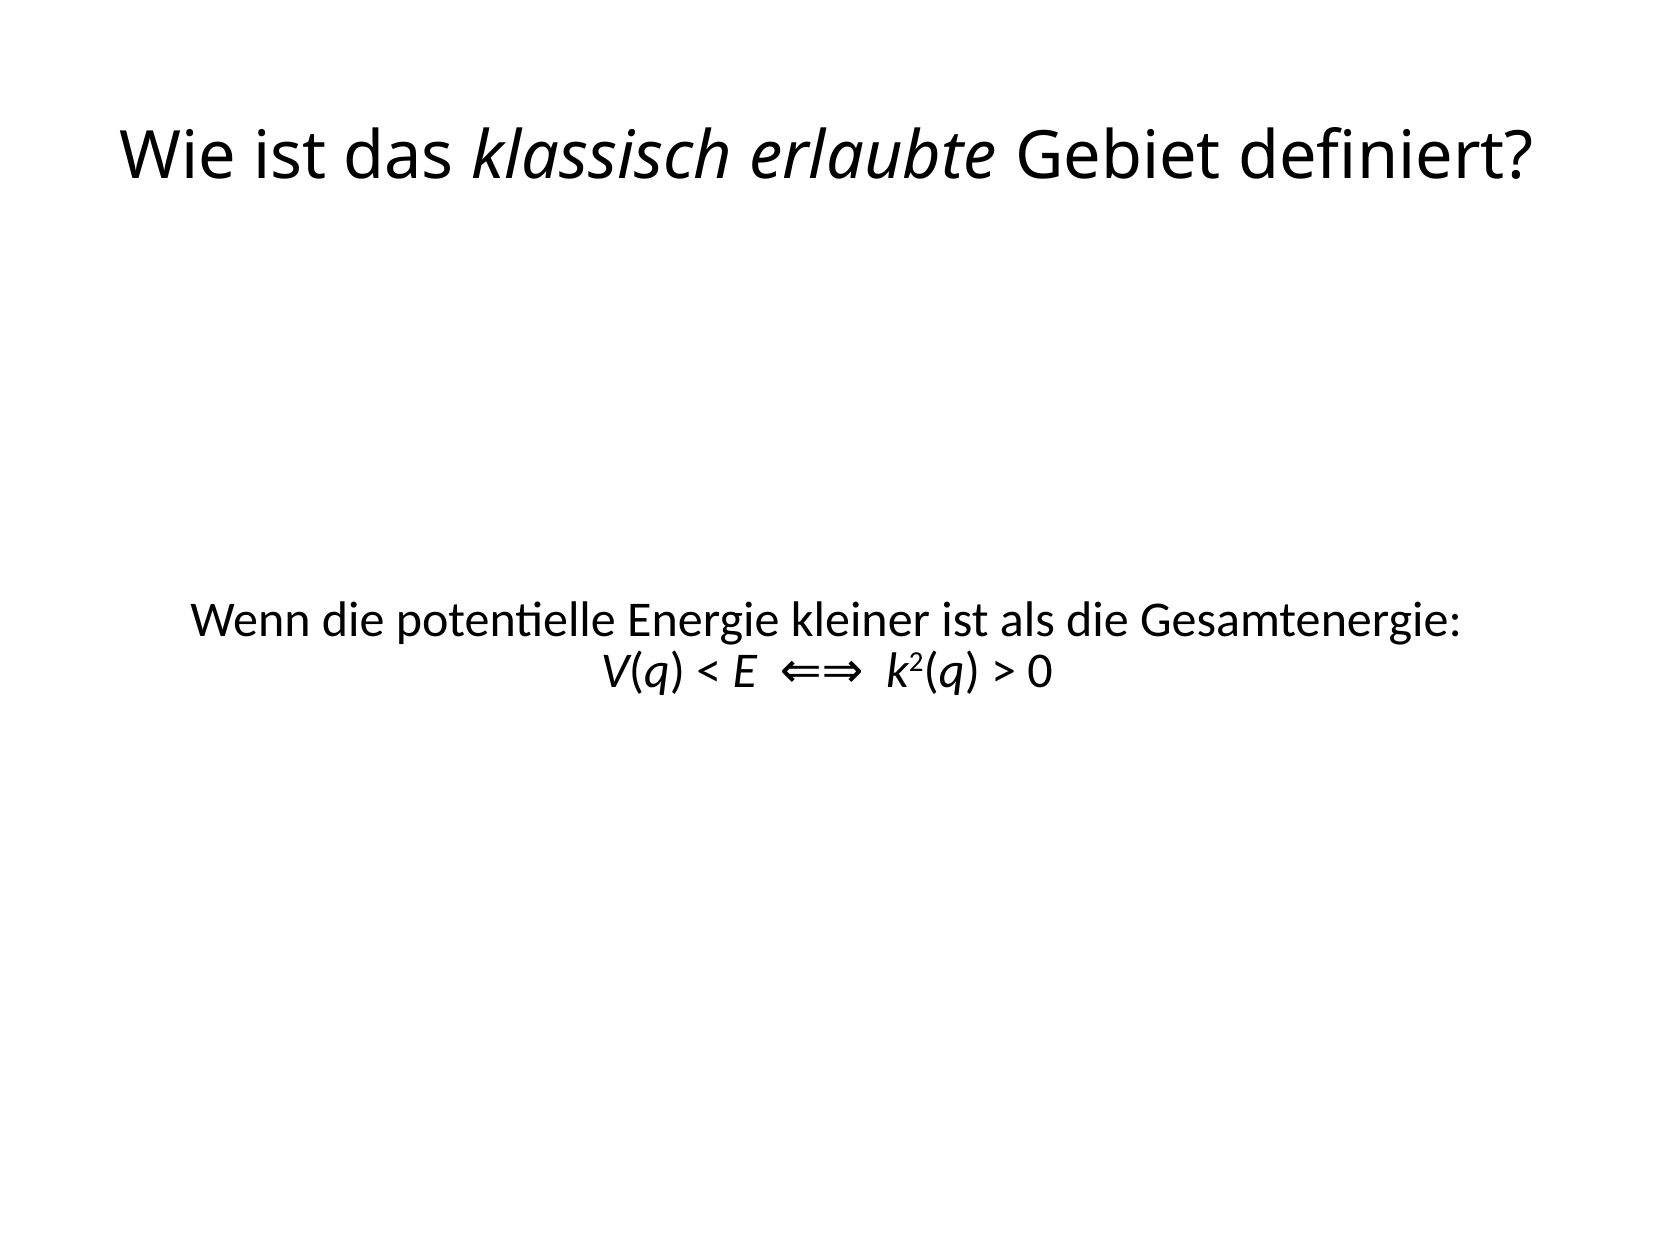

# Wie ist das klassisch erlaubte Gebiet definiert?
Wenn die potentielle Energie kleiner ist als die Gesamtenergie:
V(q) < E ⇐⇒ k2(q) > 0